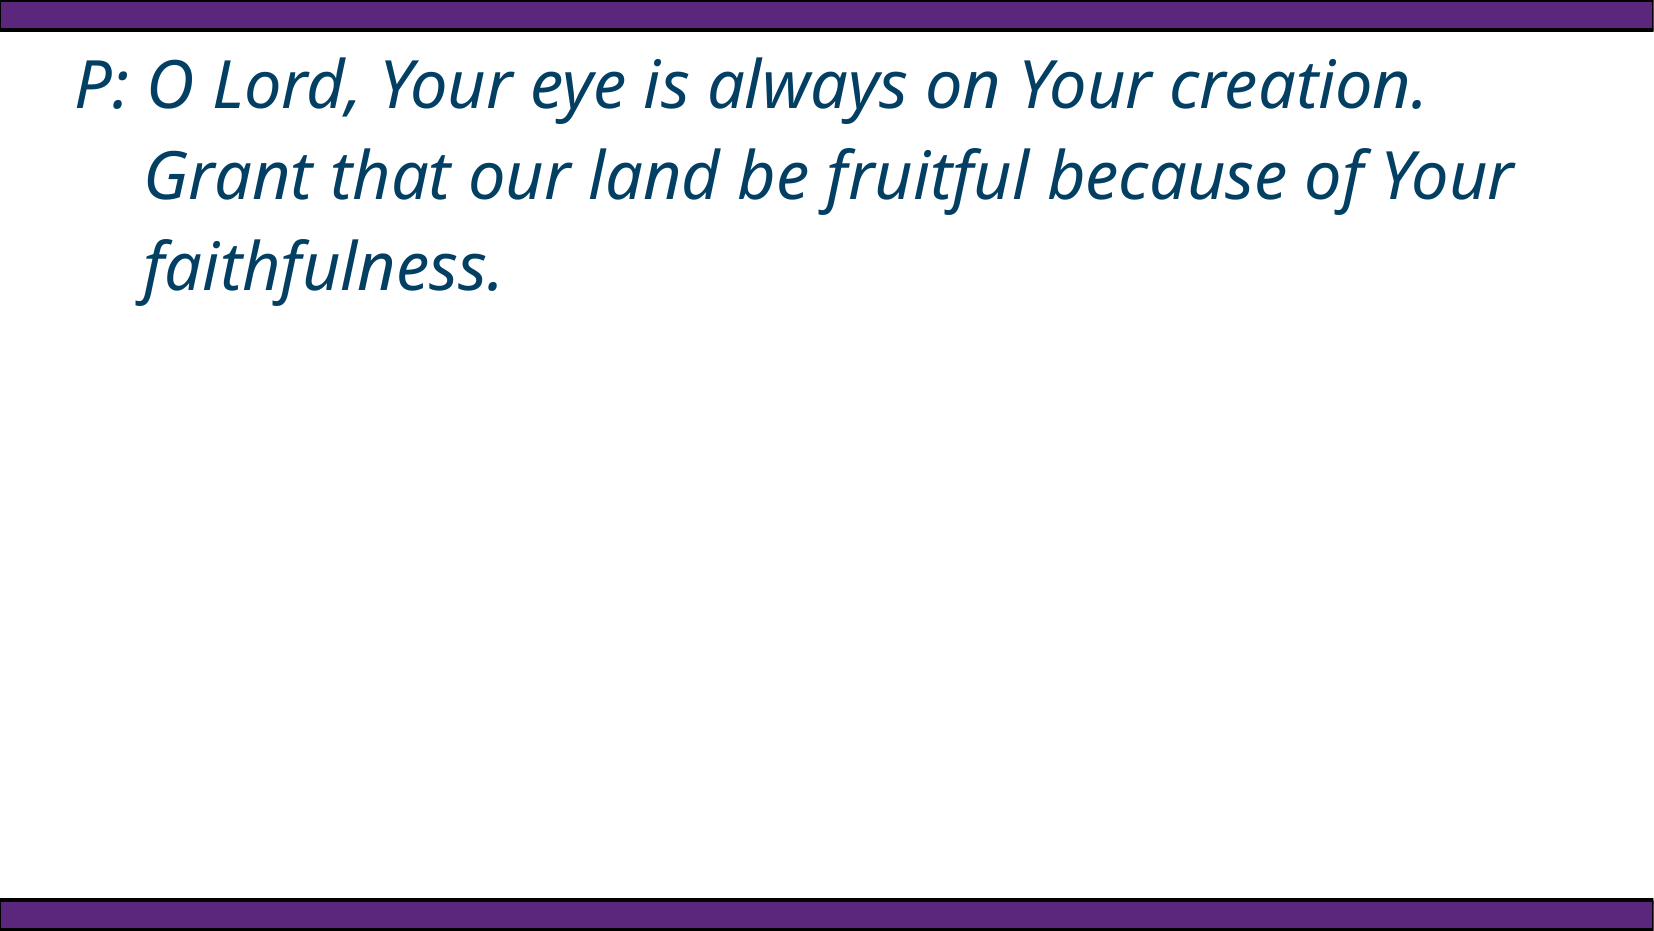

P: O Lord, Your eye is always on Your creation.
 Grant that our land be fruitful because of Your
 faithfulness.